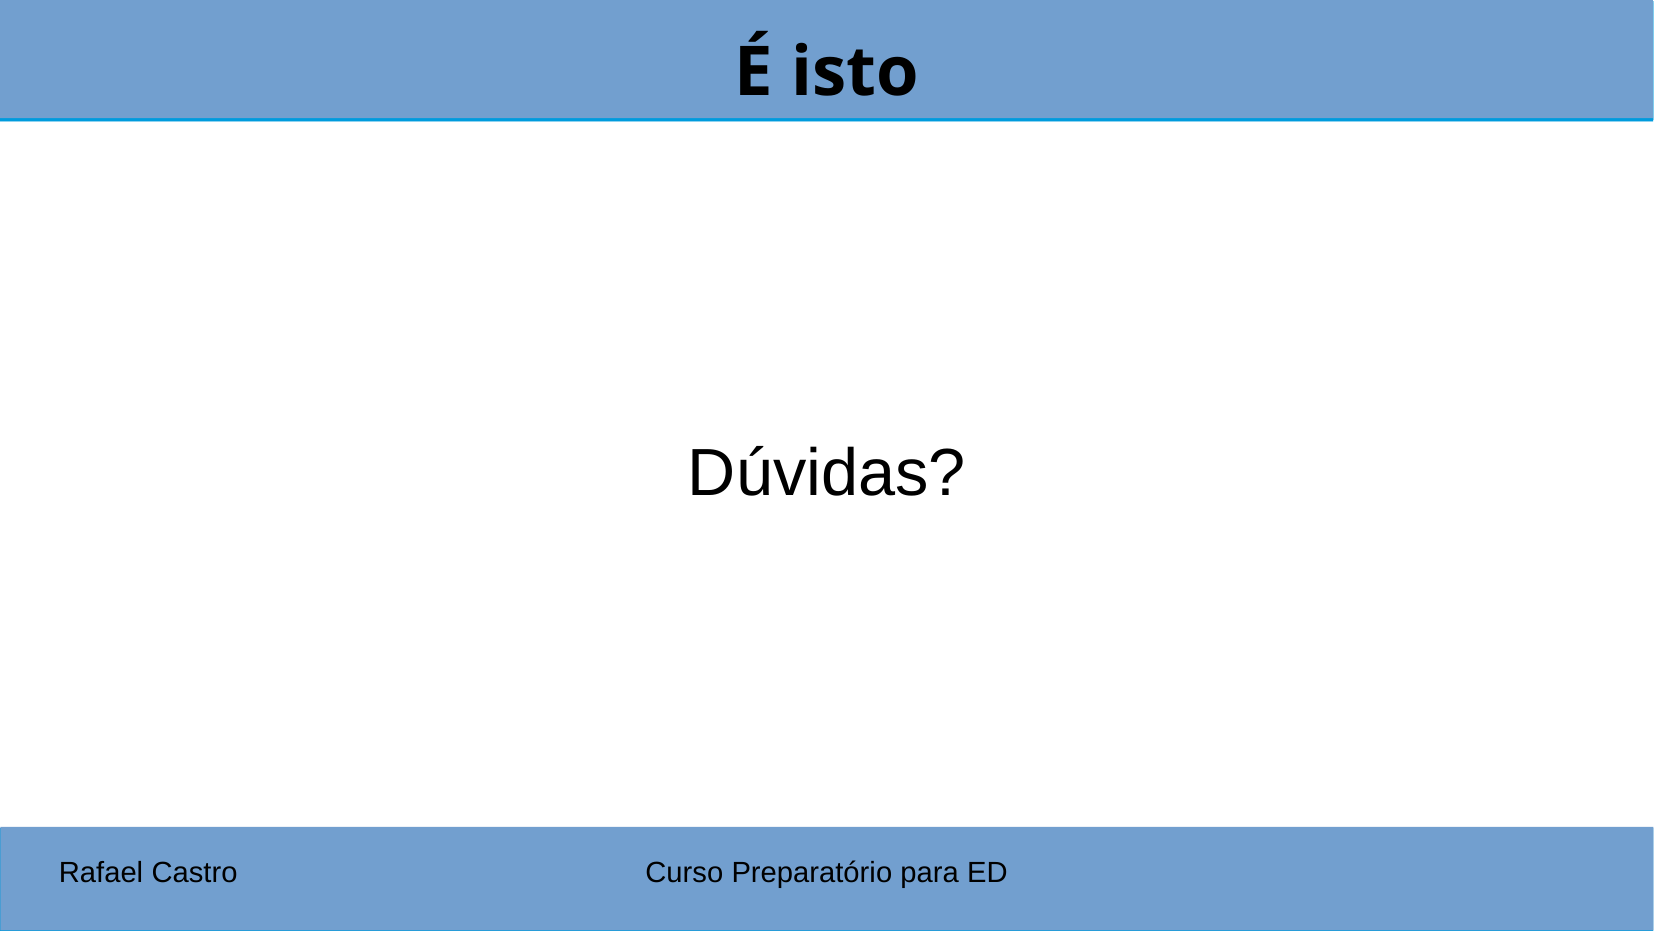

# É isto
Dúvidas?
Curso Preparatório para ED